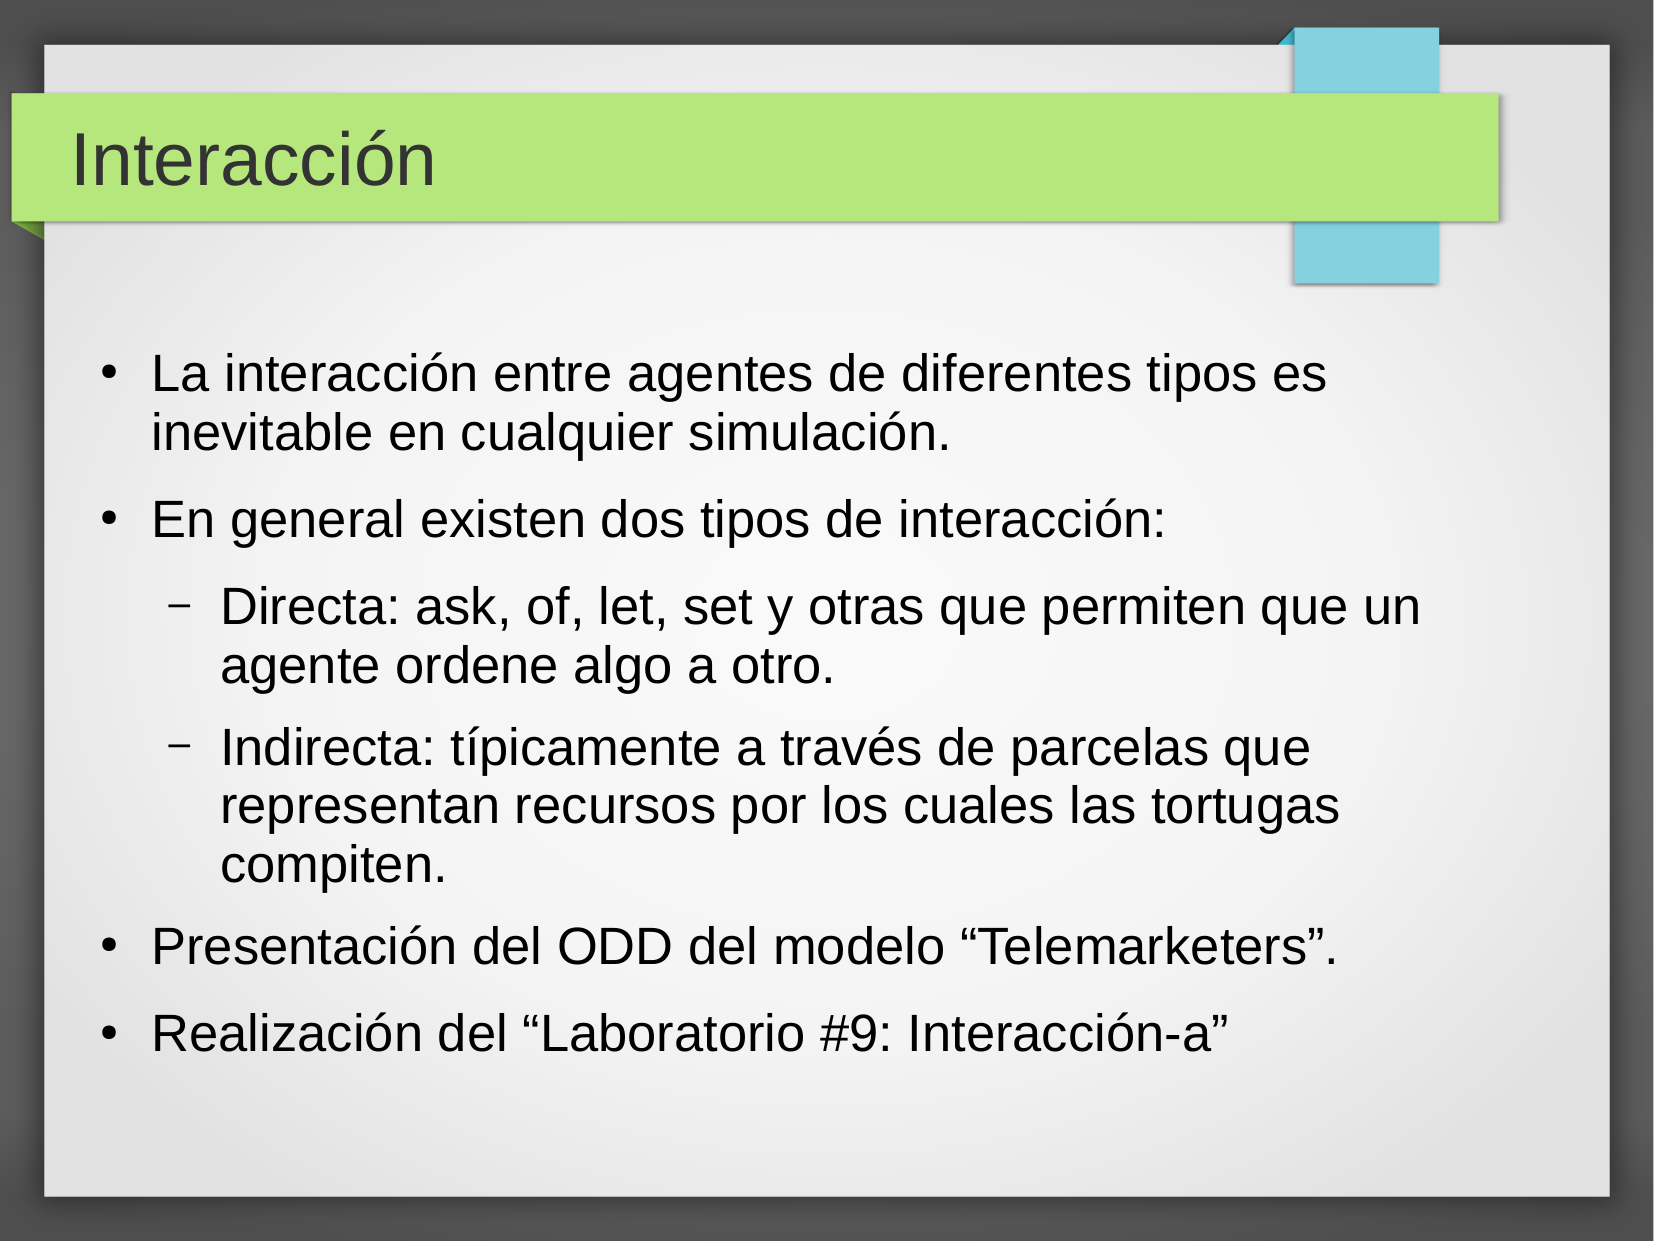

# Interacción
La interacción entre agentes de diferentes tipos es inevitable en cualquier simulación.
En general existen dos tipos de interacción:
Directa: ask, of, let, set y otras que permiten que un agente ordene algo a otro.
Indirecta: típicamente a través de parcelas que representan recursos por los cuales las tortugas compiten.
Presentación del ODD del modelo “Telemarketers”.
Realización del “Laboratorio #9: Interacción-a”